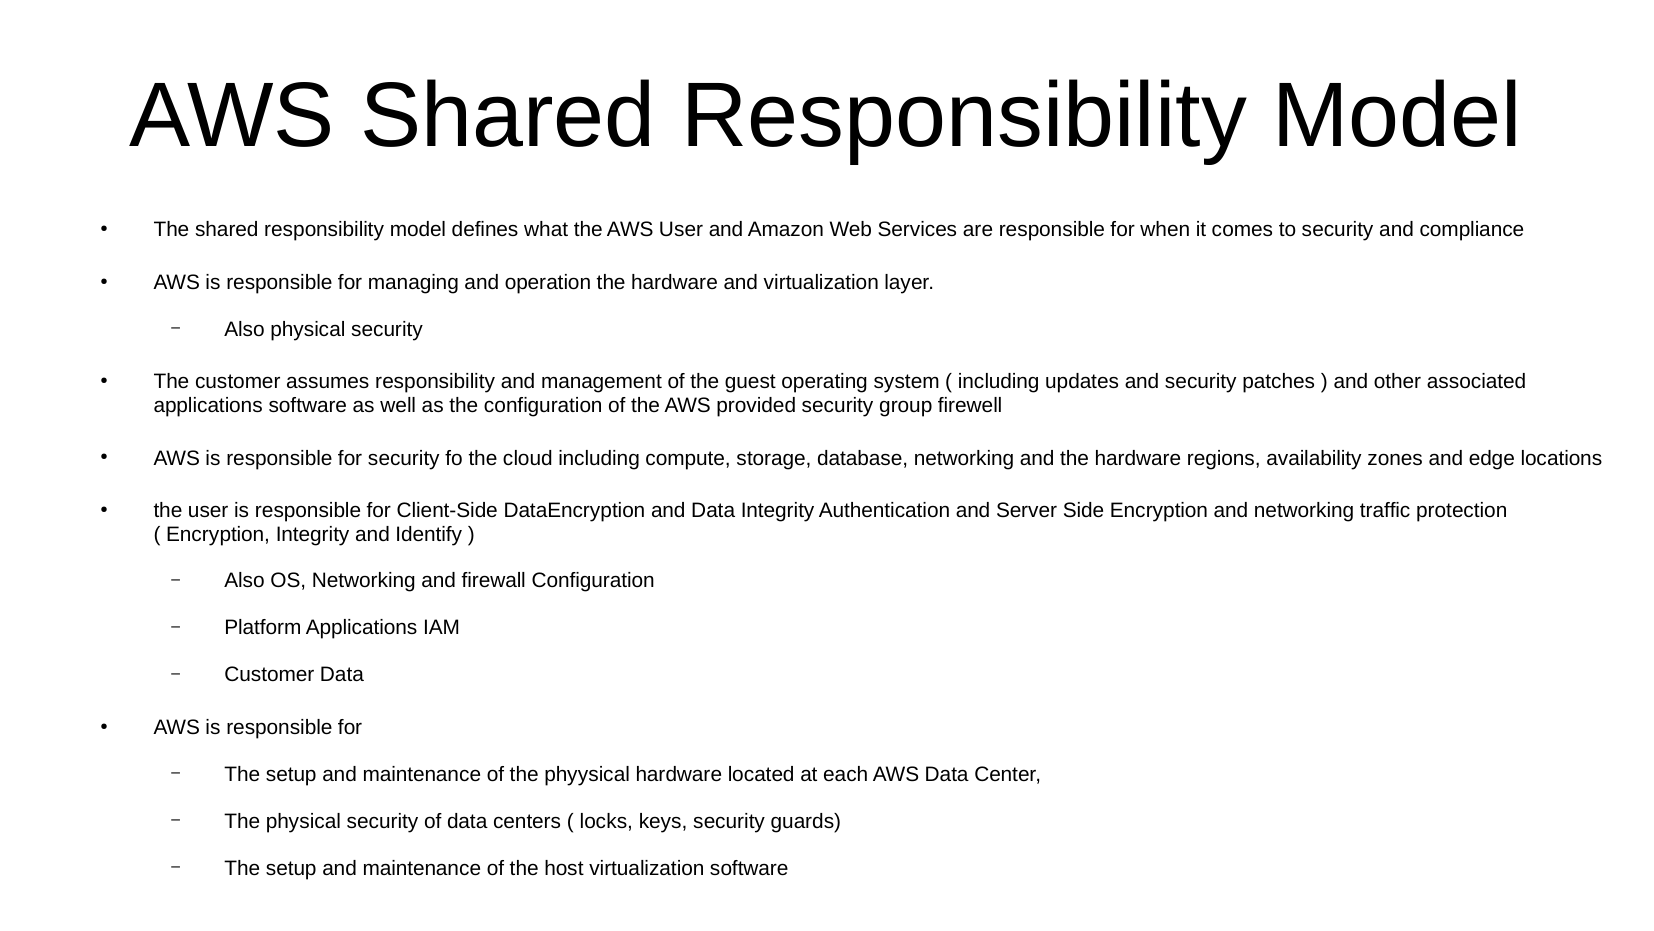

# AWS Shared Responsibility Model
The shared responsibility model defines what the AWS User and Amazon Web Services are responsible for when it comes to security and compliance
AWS is responsible for managing and operation the hardware and virtualization layer.
Also physical security
The customer assumes responsibility and management of the guest operating system ( including updates and security patches ) and other associated applications software as well as the configuration of the AWS provided security group firewell
AWS is responsible for security fo the cloud including compute, storage, database, networking and the hardware regions, availability zones and edge locations
the user is responsible for Client-Side DataEncryption and Data Integrity Authentication and Server Side Encryption and networking traffic protection ( Encryption, Integrity and Identify )
Also OS, Networking and firewall Configuration
Platform Applications IAM
Customer Data
AWS is responsible for
The setup and maintenance of the phyysical hardware located at each AWS Data Center,
The physical security of data centers ( locks, keys, security guards)
The setup and maintenance of the host virtualization software